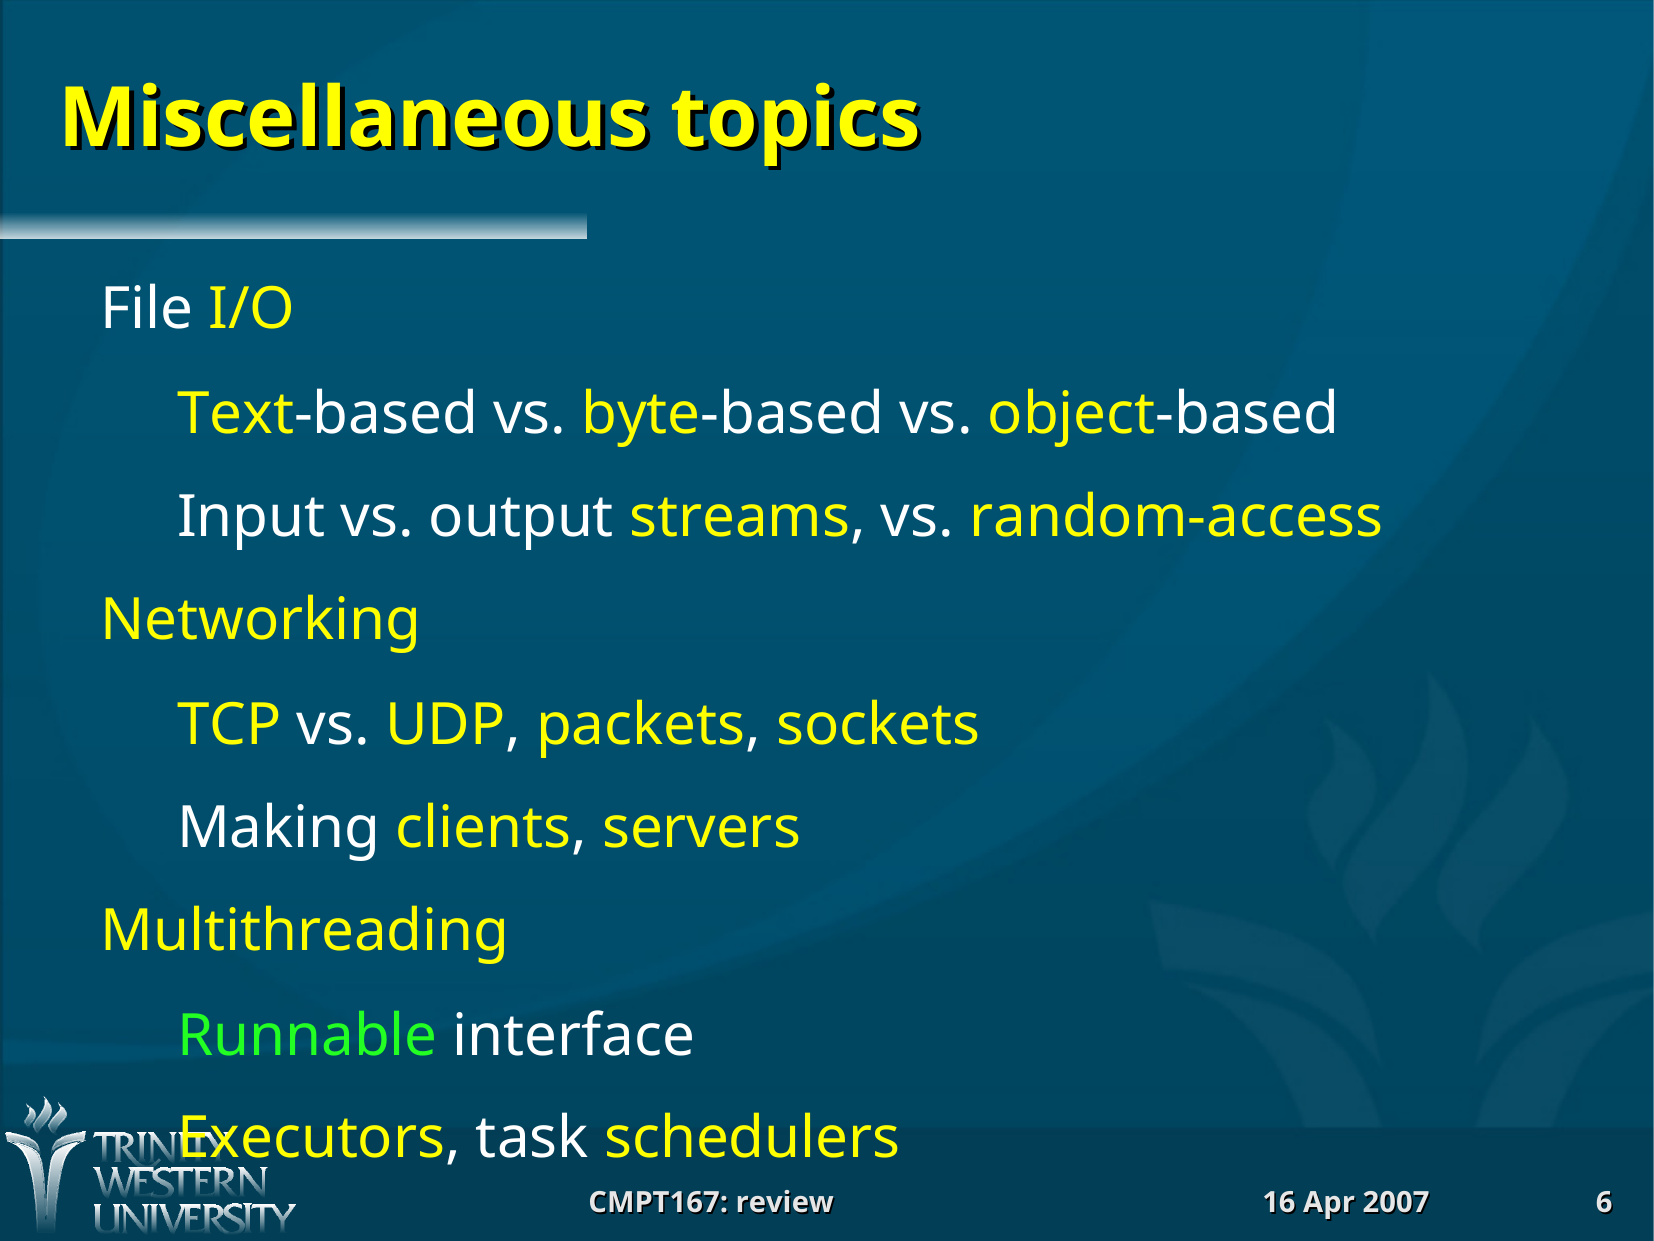

# Miscellaneous topics
File I/O
Text-based vs. byte-based vs. object-based
Input vs. output streams, vs. random-access
Networking
TCP vs. UDP, packets, sockets
Making clients, servers
Multithreading
Runnable interface
Executors, task schedulers
CMPT167: review
16 Apr 2007
6